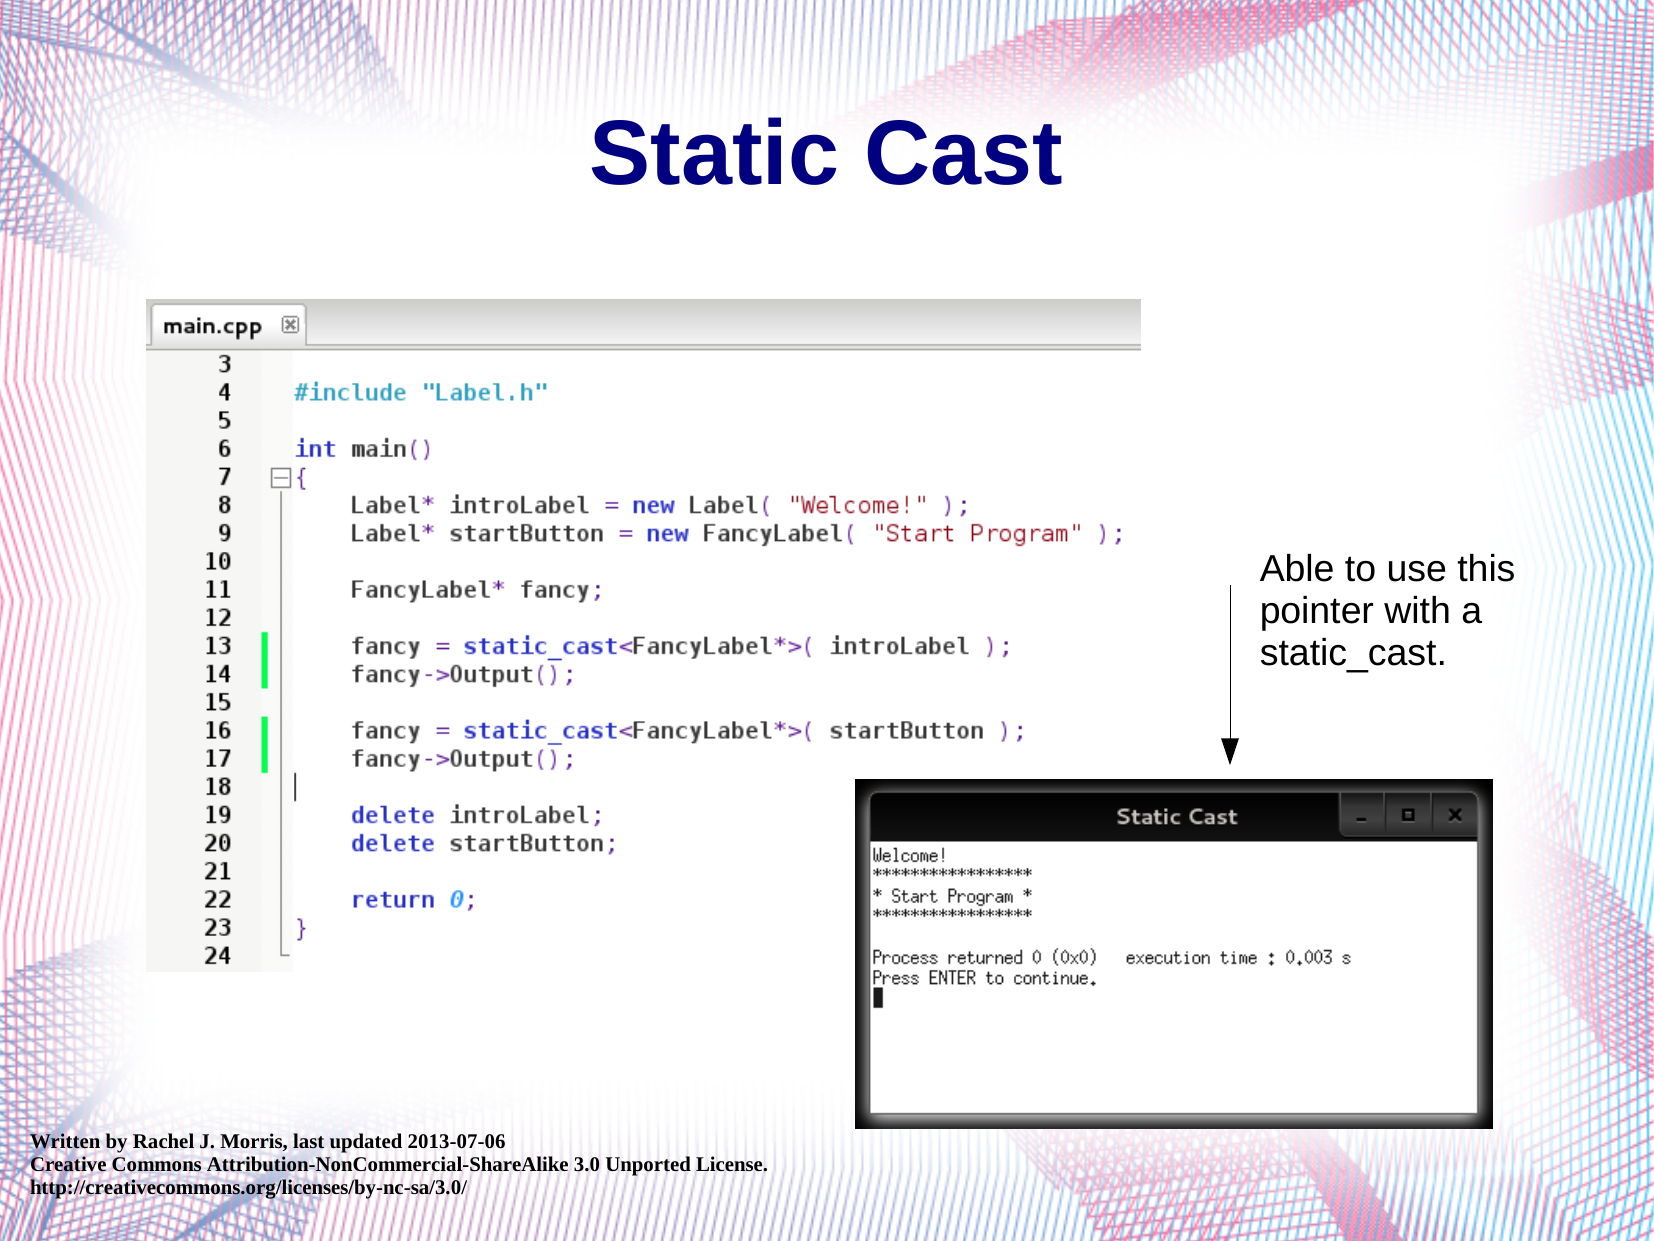

# Static Cast
Able to use this pointer with a static_cast.